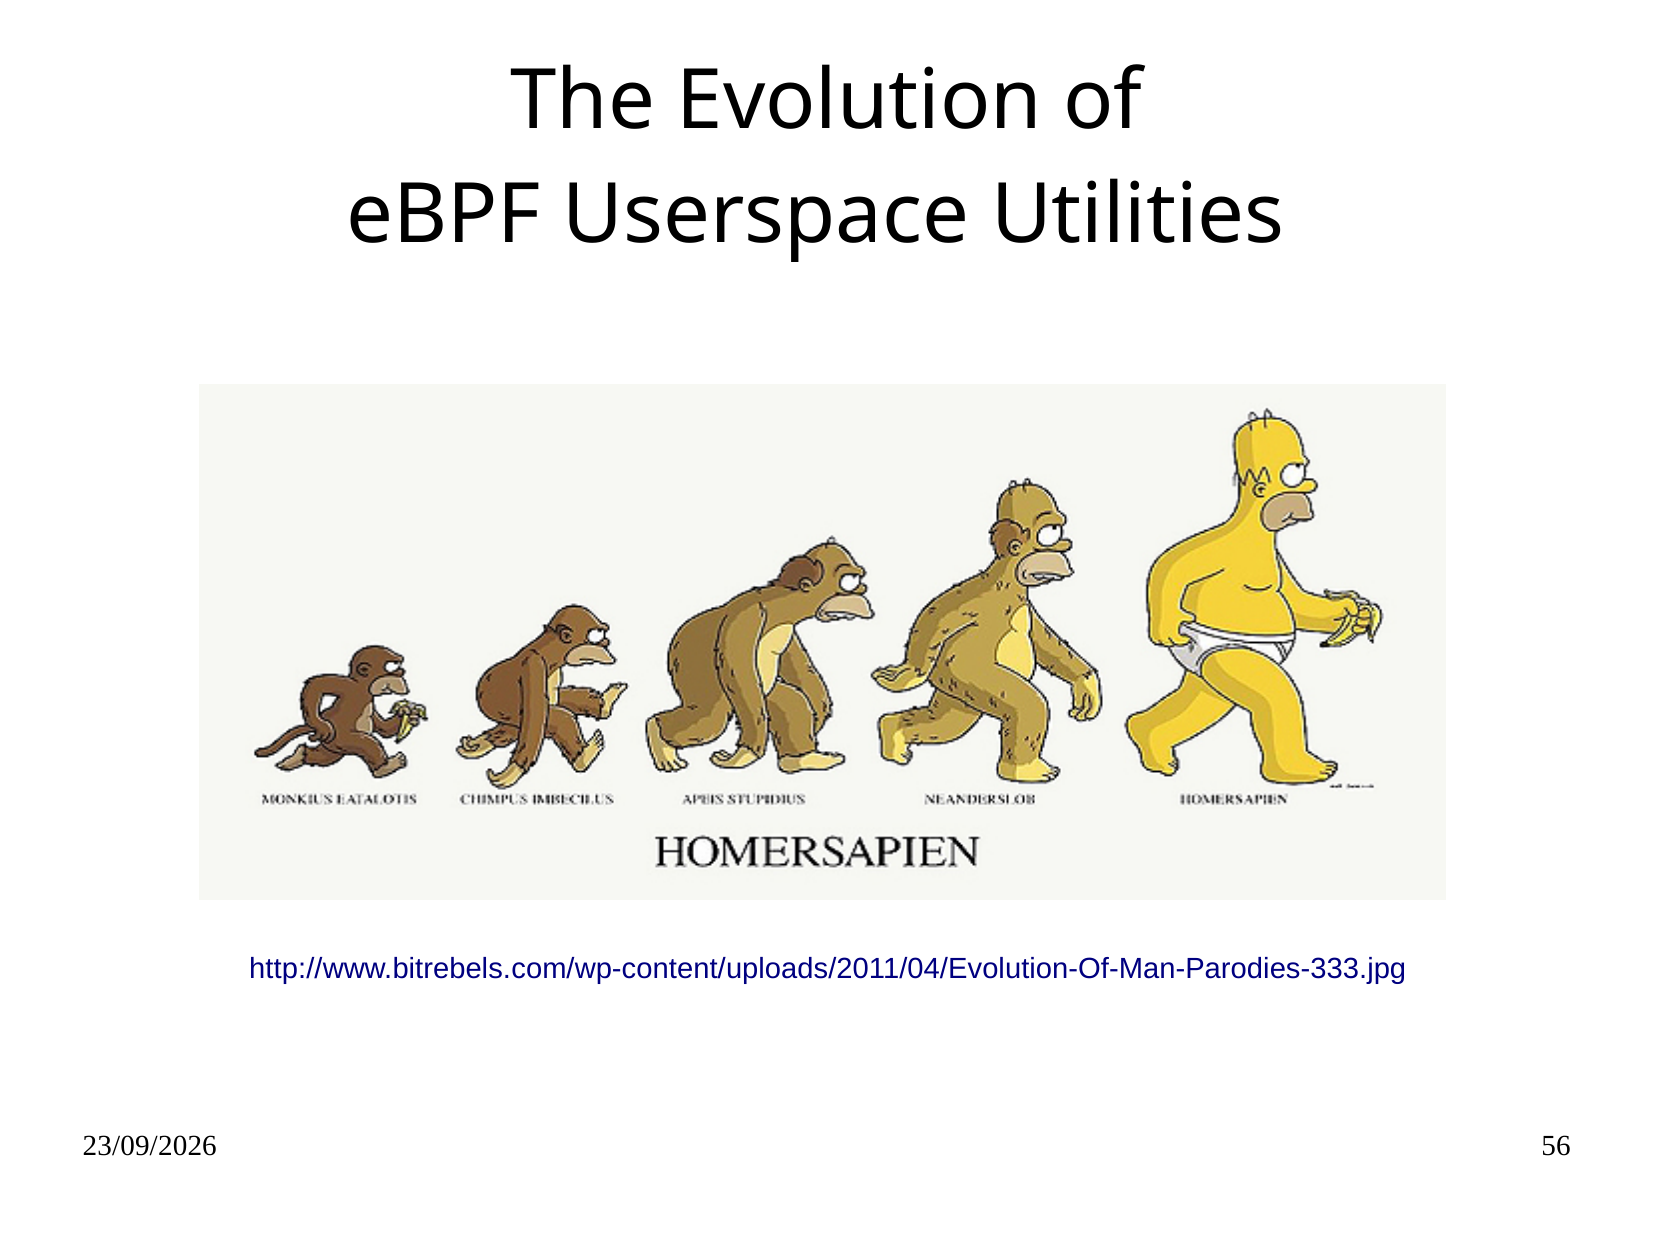

# The Evolution of eBPF Userspace Utilities
http://www.bitrebels.com/wp-content/uploads/2011/04/Evolution-Of-Man-Parodies-333.jpg
56